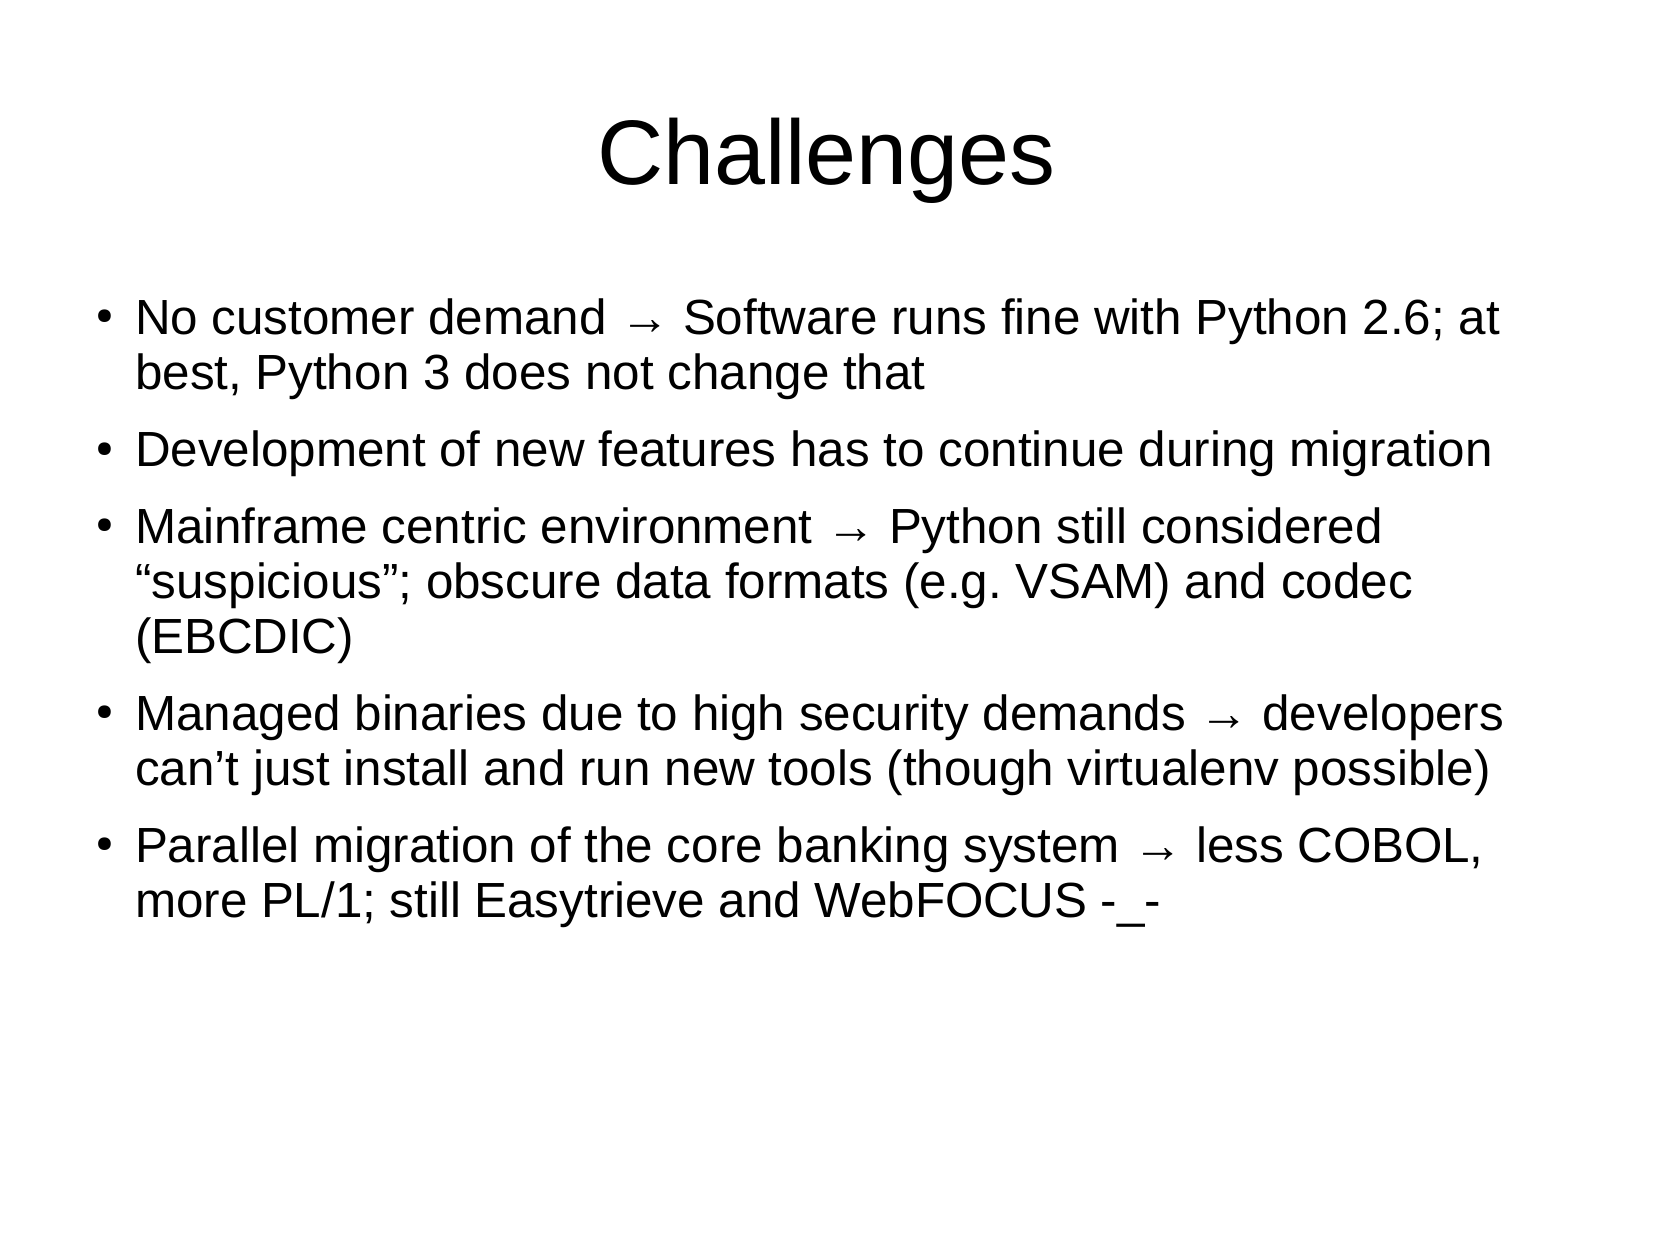

# Challenges
No customer demand → Software runs fine with Python 2.6; at best, Python 3 does not change that
Development of new features has to continue during migration
Mainframe centric environment → Python still considered “suspicious”; obscure data formats (e.g. VSAM) and codec (EBCDIC)
Managed binaries due to high security demands → developers can’t just install and run new tools (though virtualenv possible)
Parallel migration of the core banking system → less COBOL, more PL/1; still Easytrieve and WebFOCUS -_-